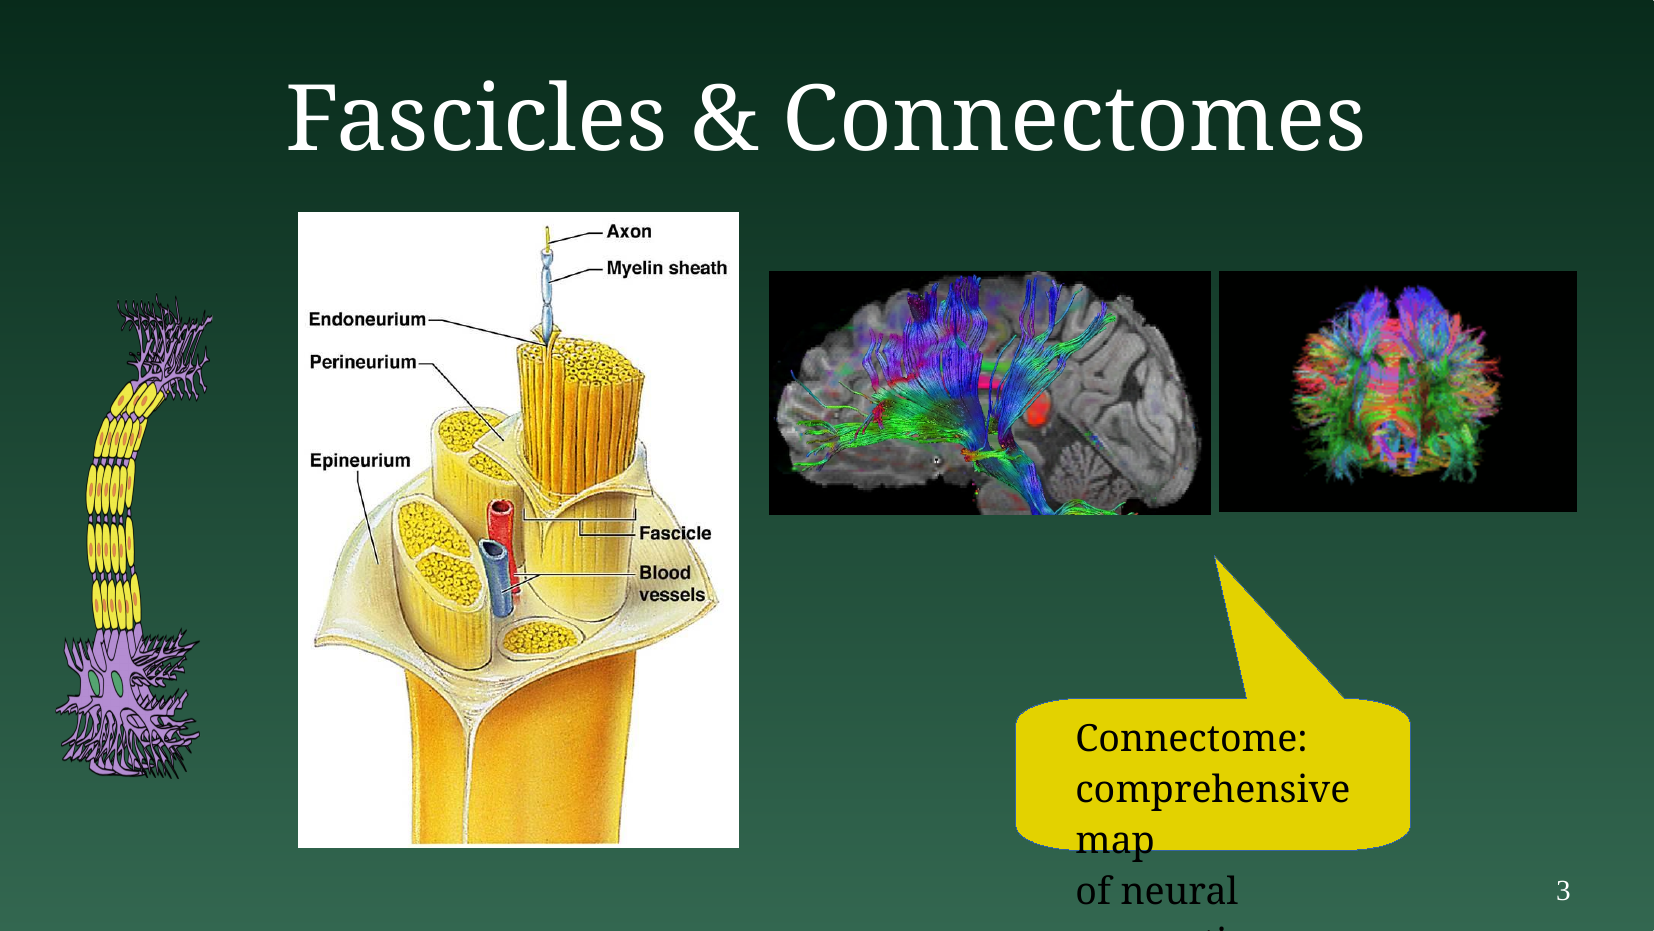

# Fascicles & Connectomes
Connectome:
comprehensive map
of neural connections
3